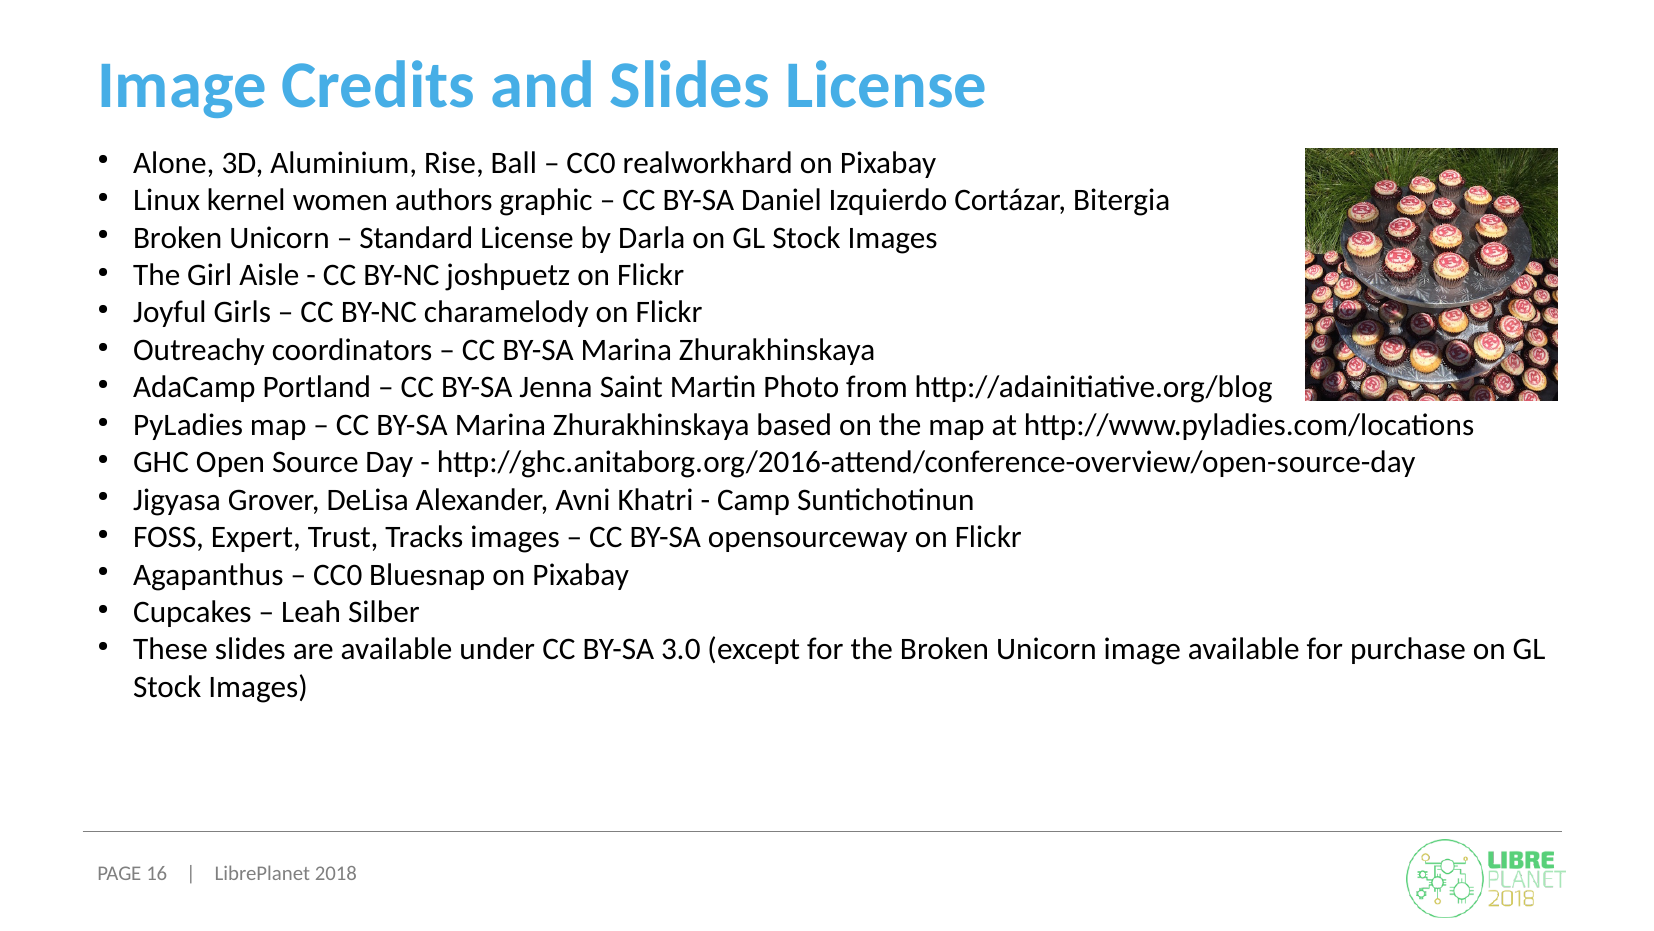

Image Credits and Slides License
Alone, 3D, Aluminium, Rise, Ball – CC0 realworkhard on Pixabay
Linux kernel women authors graphic – CC BY-SA Daniel Izquierdo Cortázar, Bitergia
Broken Unicorn – Standard License by Darla on GL Stock Images
The Girl Aisle - CC BY-NC joshpuetz on Flickr
Joyful Girls – CC BY-NC charamelody on Flickr
Outreachy coordinators – CC BY-SA Marina Zhurakhinskaya
AdaCamp Portland – CC BY-SA Jenna Saint Martin Photo from http://adainitiative.org/blog
PyLadies map – CC BY-SA Marina Zhurakhinskaya based on the map at http://www.pyladies.com/locations
GHC Open Source Day - http://ghc.anitaborg.org/2016-attend/conference-overview/open-source-day
Jigyasa Grover, DeLisa Alexander, Avni Khatri - Camp Suntichotinun
FOSS, Expert, Trust, Tracks images – CC BY-SA opensourceway on Flickr
Agapanthus – CC0 Bluesnap on Pixabay
Cupcakes – Leah Silber
These slides are available under CC BY-SA 3.0 (except for the Broken Unicorn image available for purchase on GL Stock Images)